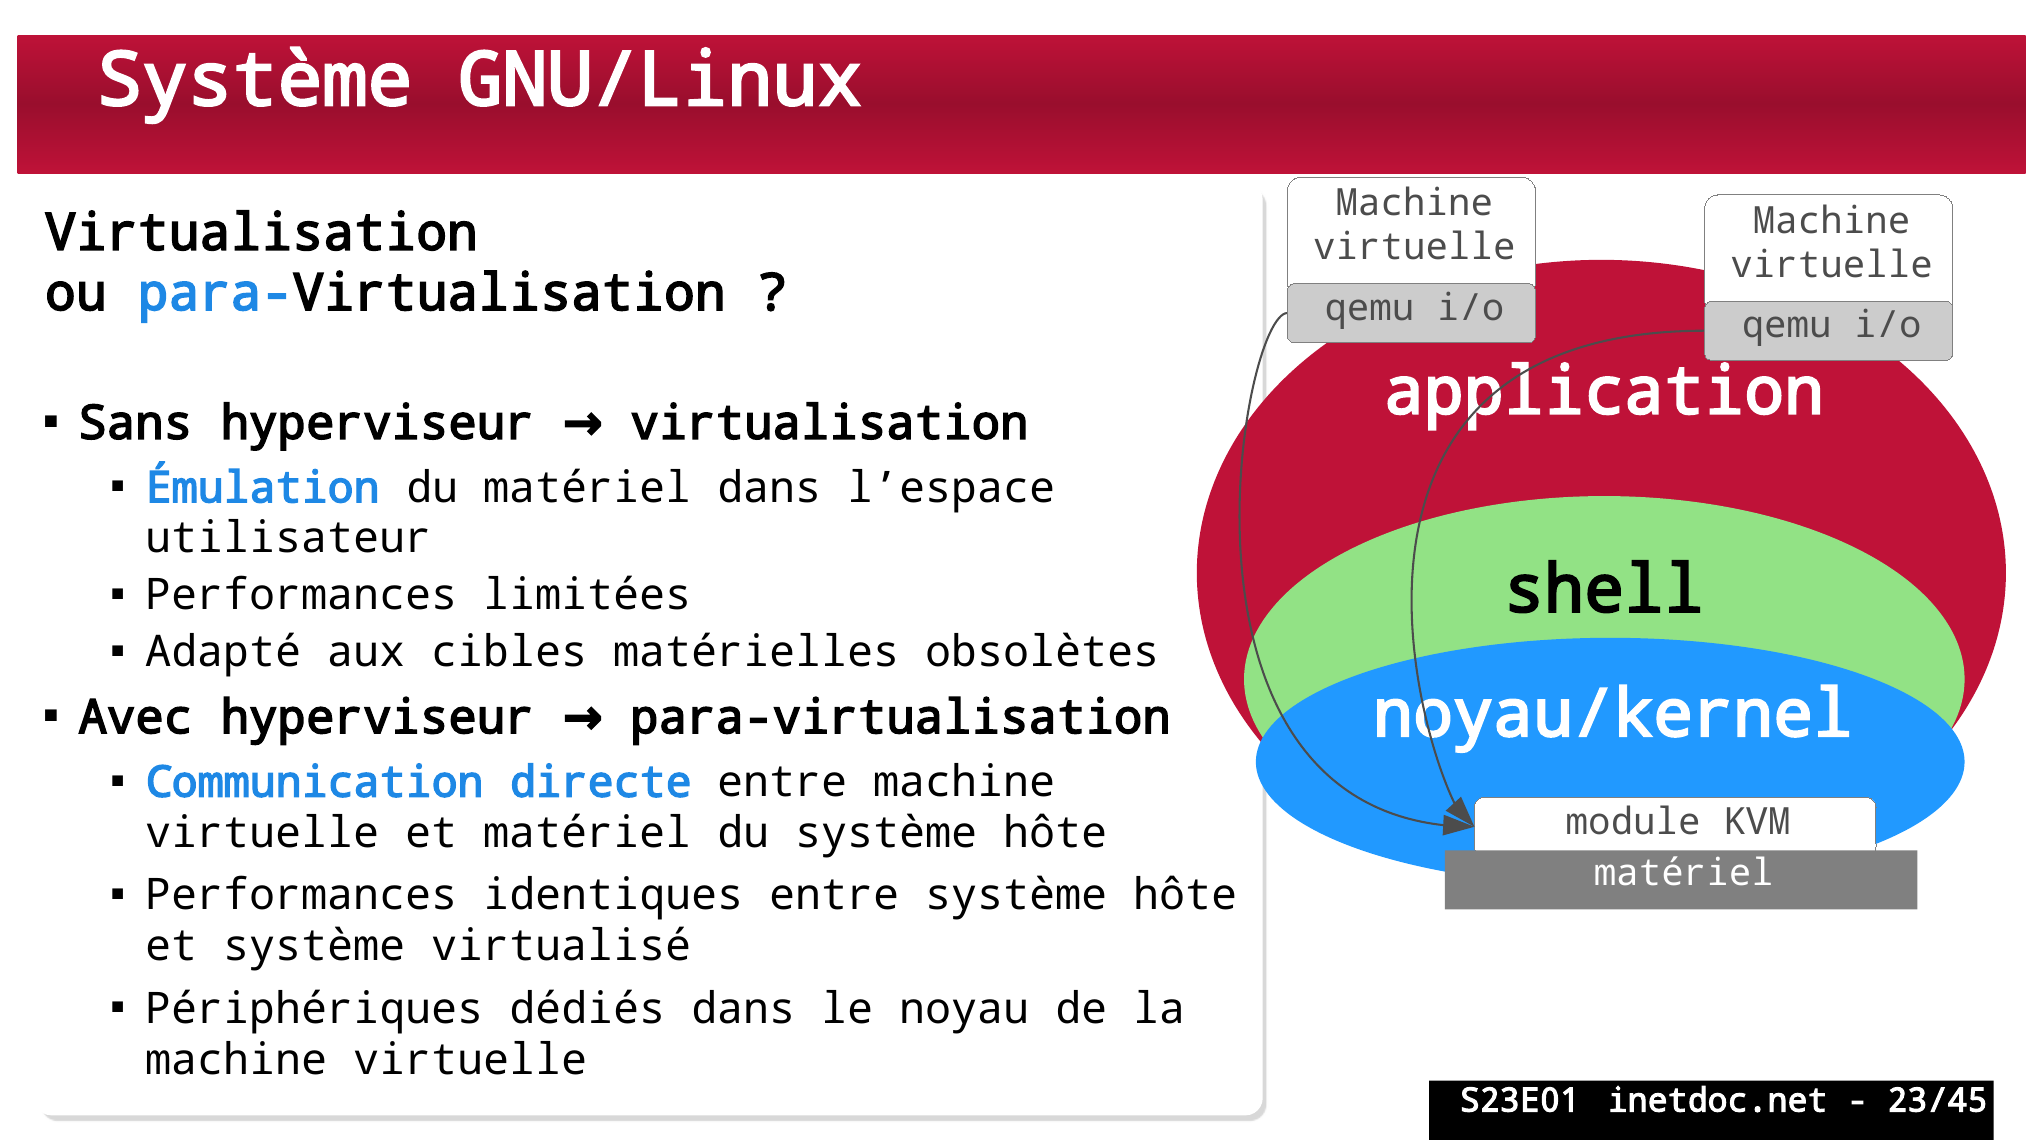

Système GNU/Linux
Machine virtuelle
Virtualisation
ou para-Virtualisation ?
Sans hyperviseur → virtualisation
Émulation du matériel dans l’espace utilisateur
Performances limitées
Adapté aux cibles matérielles obsolètes
Avec hyperviseur → para-virtualisation
Communication directe entre machine virtuelle et matériel du système hôte
Performances identiques entre système hôte et système virtualisé
Périphériques dédiés dans le noyau de la machine virtuelle
Machine virtuelle
application
qemu i/o
qemu i/o
shell
noyau/kernel
module KVM
matériel
S23E01	inetdoc.net - /45